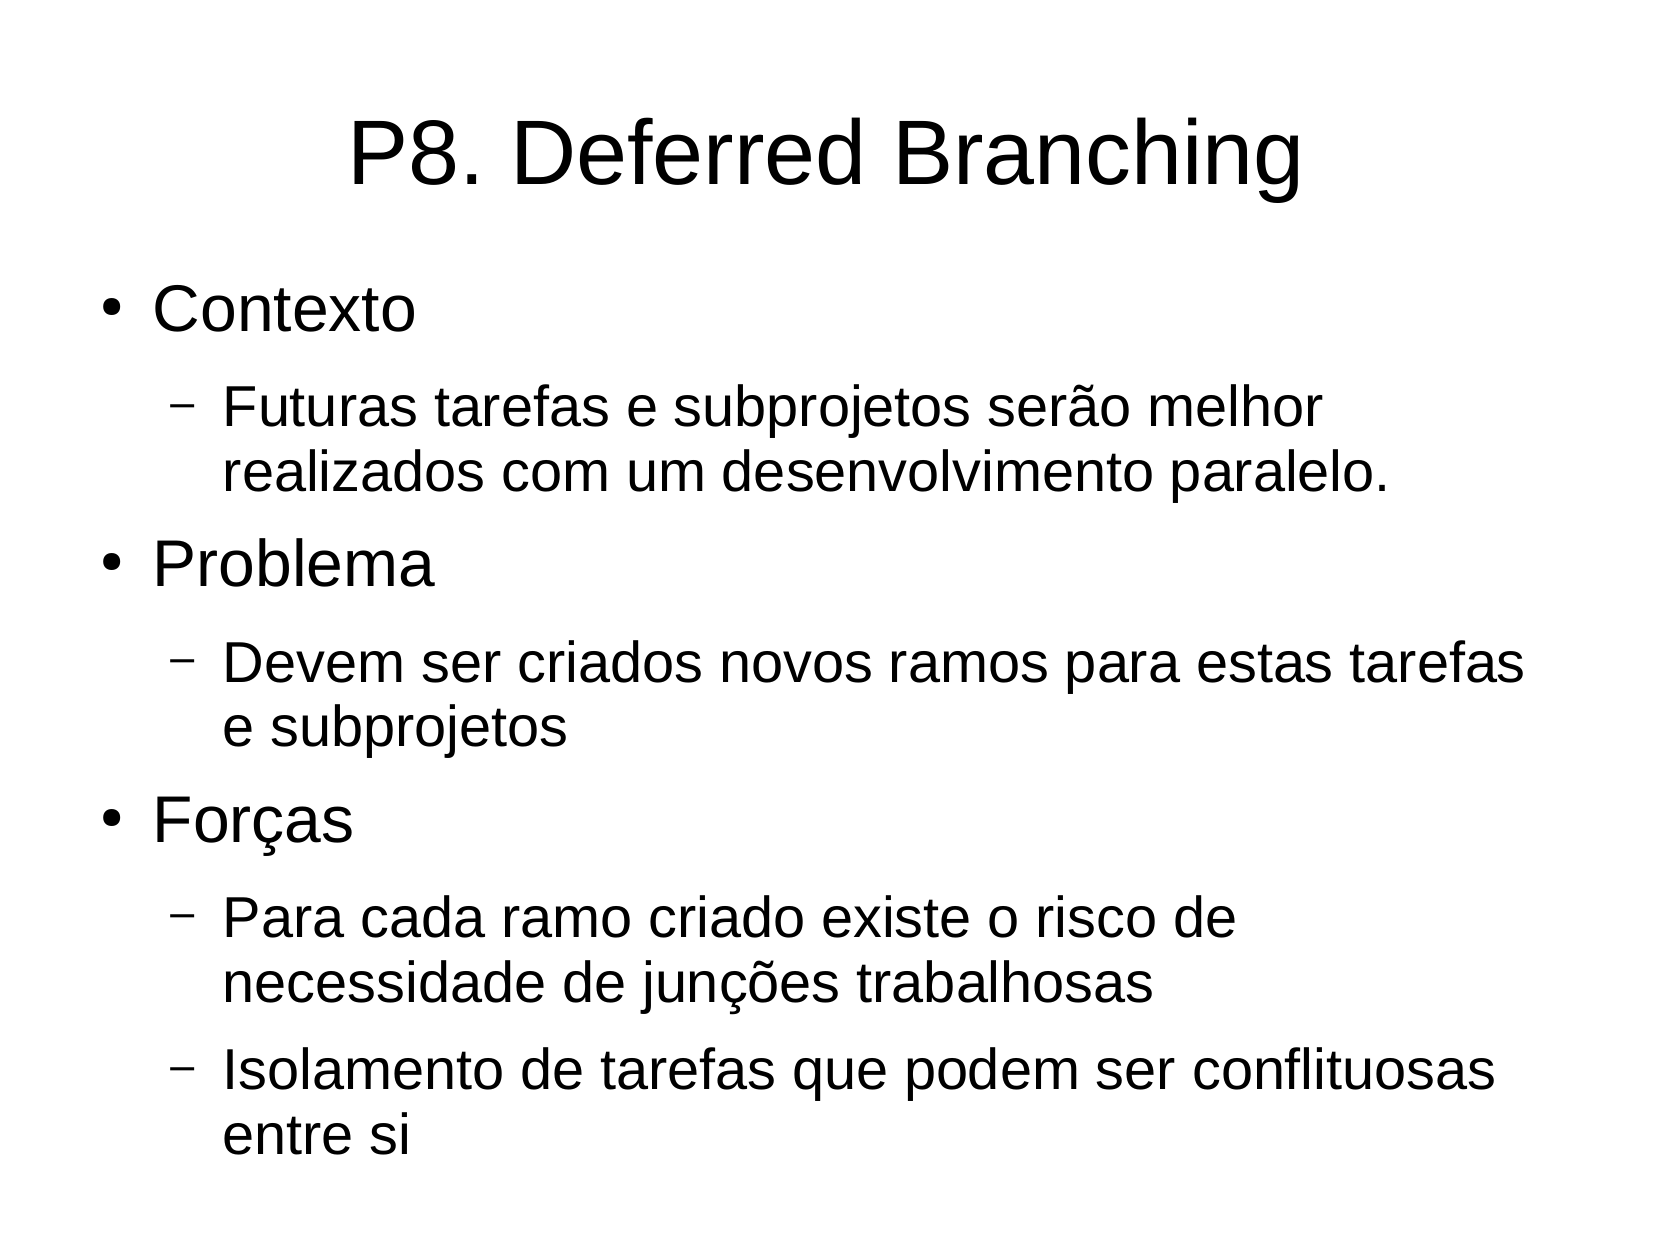

# P8. Deferred Branching
Contexto
Futuras tarefas e subprojetos serão melhor realizados com um desenvolvimento paralelo.
Problema
Devem ser criados novos ramos para estas tarefas e subprojetos
Forças
Para cada ramo criado existe o risco de necessidade de junções trabalhosas
Isolamento de tarefas que podem ser conflituosas entre si